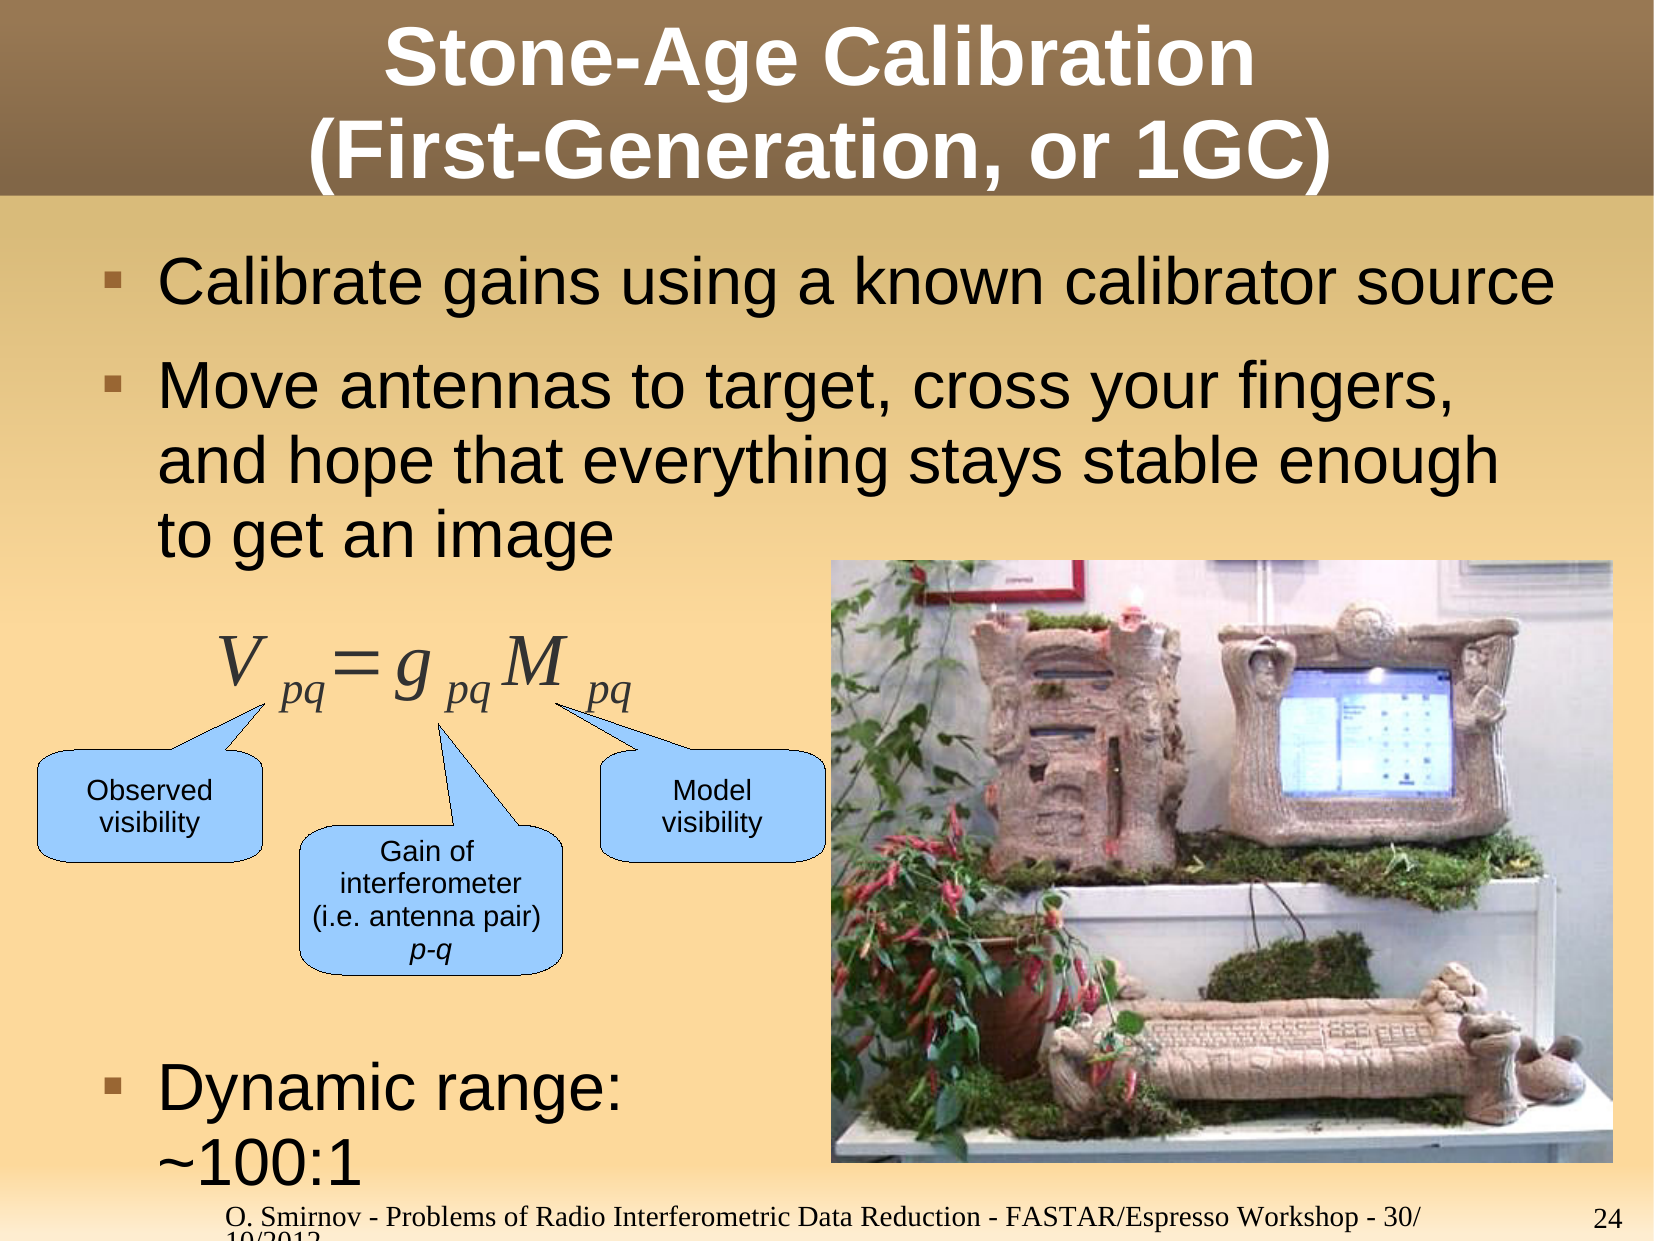

# Stone-Age Calibration (First-Generation, or 1GC)
Calibrate gains using a known calibrator source
Move antennas to target, cross your fingers, and hope that everything stays stable enough to get an image
Dynamic range:
~100:1
Observed
visibility
Model
visibility
Gain of
interferometer
(i.e. antenna pair)
p-q
O. Smirnov - Problems of Radio Interferometric Data Reduction - FASTAR/Espresso Workshop - 30/10/2012
24